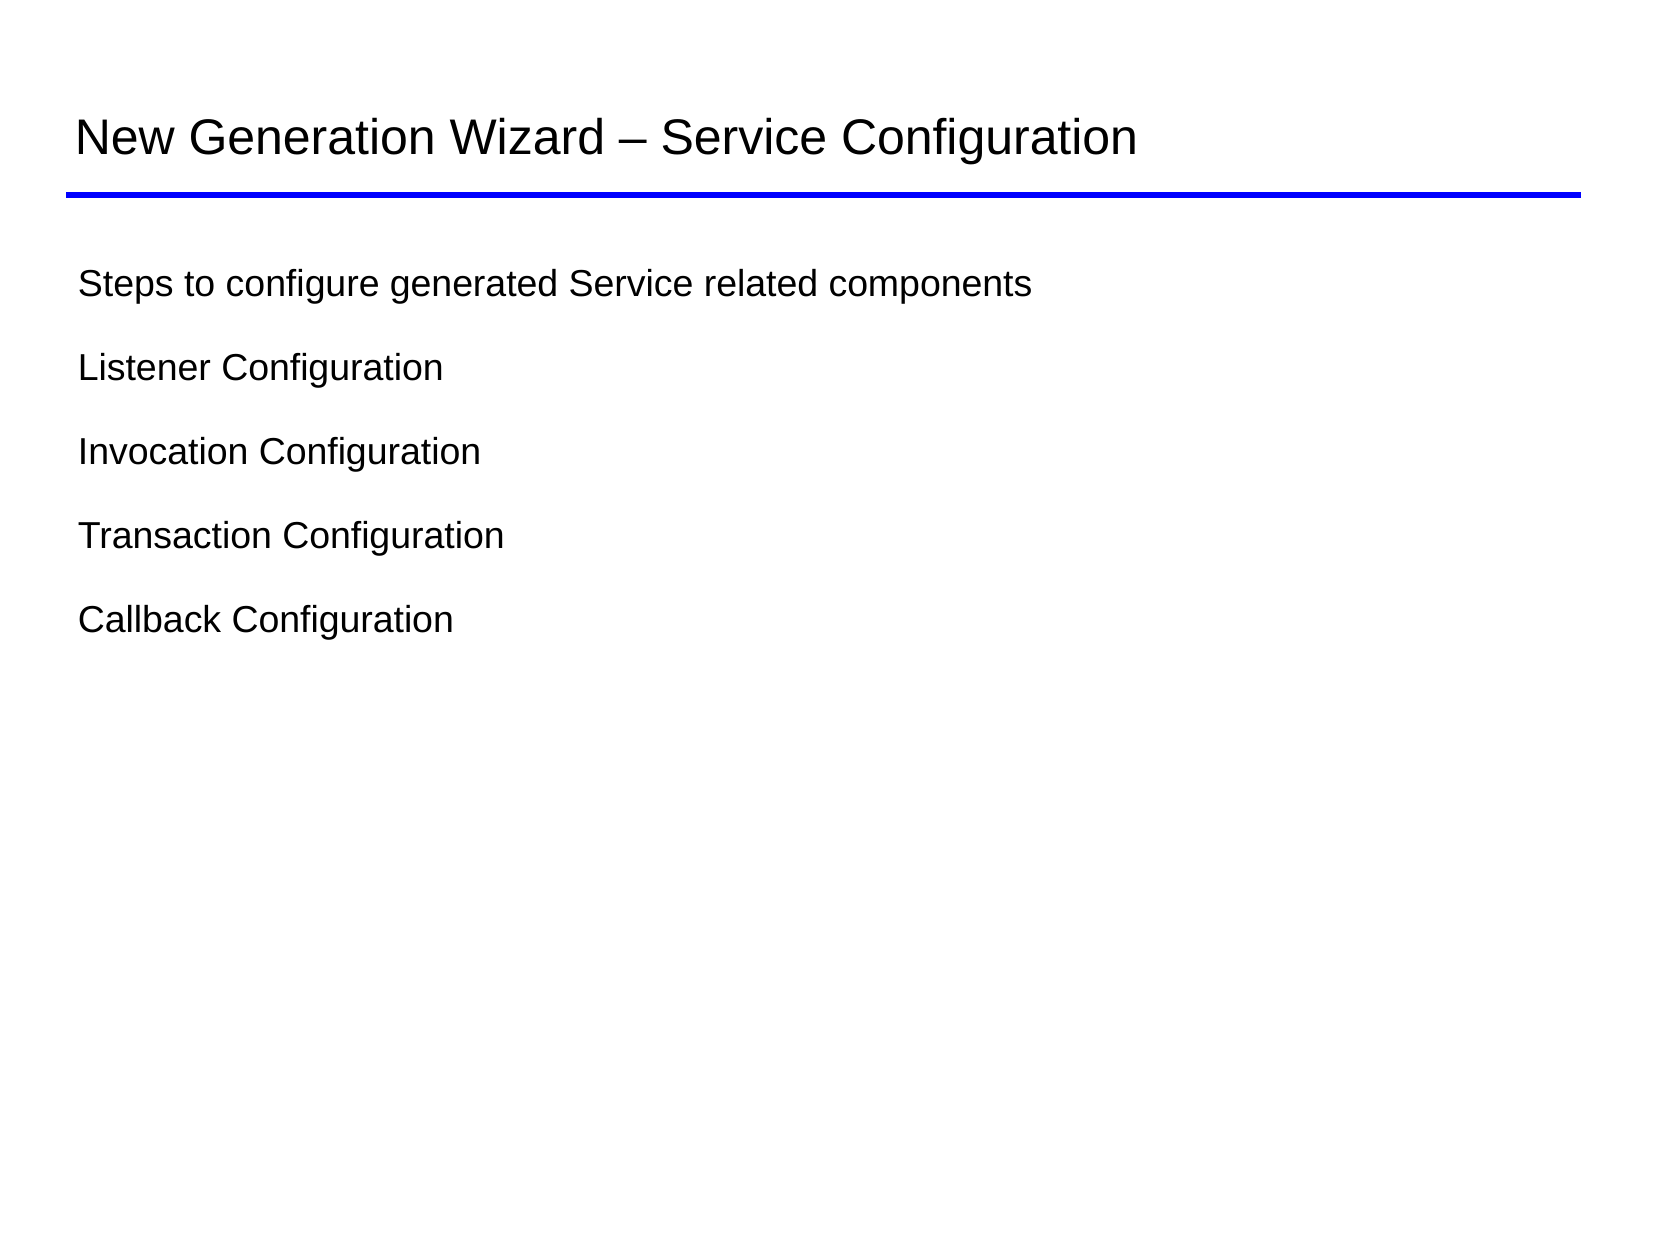

New Generation Wizard – Service Configuration
Steps to configure generated Service related components
Listener Configuration
Invocation Configuration
Transaction Configuration
Callback Configuration